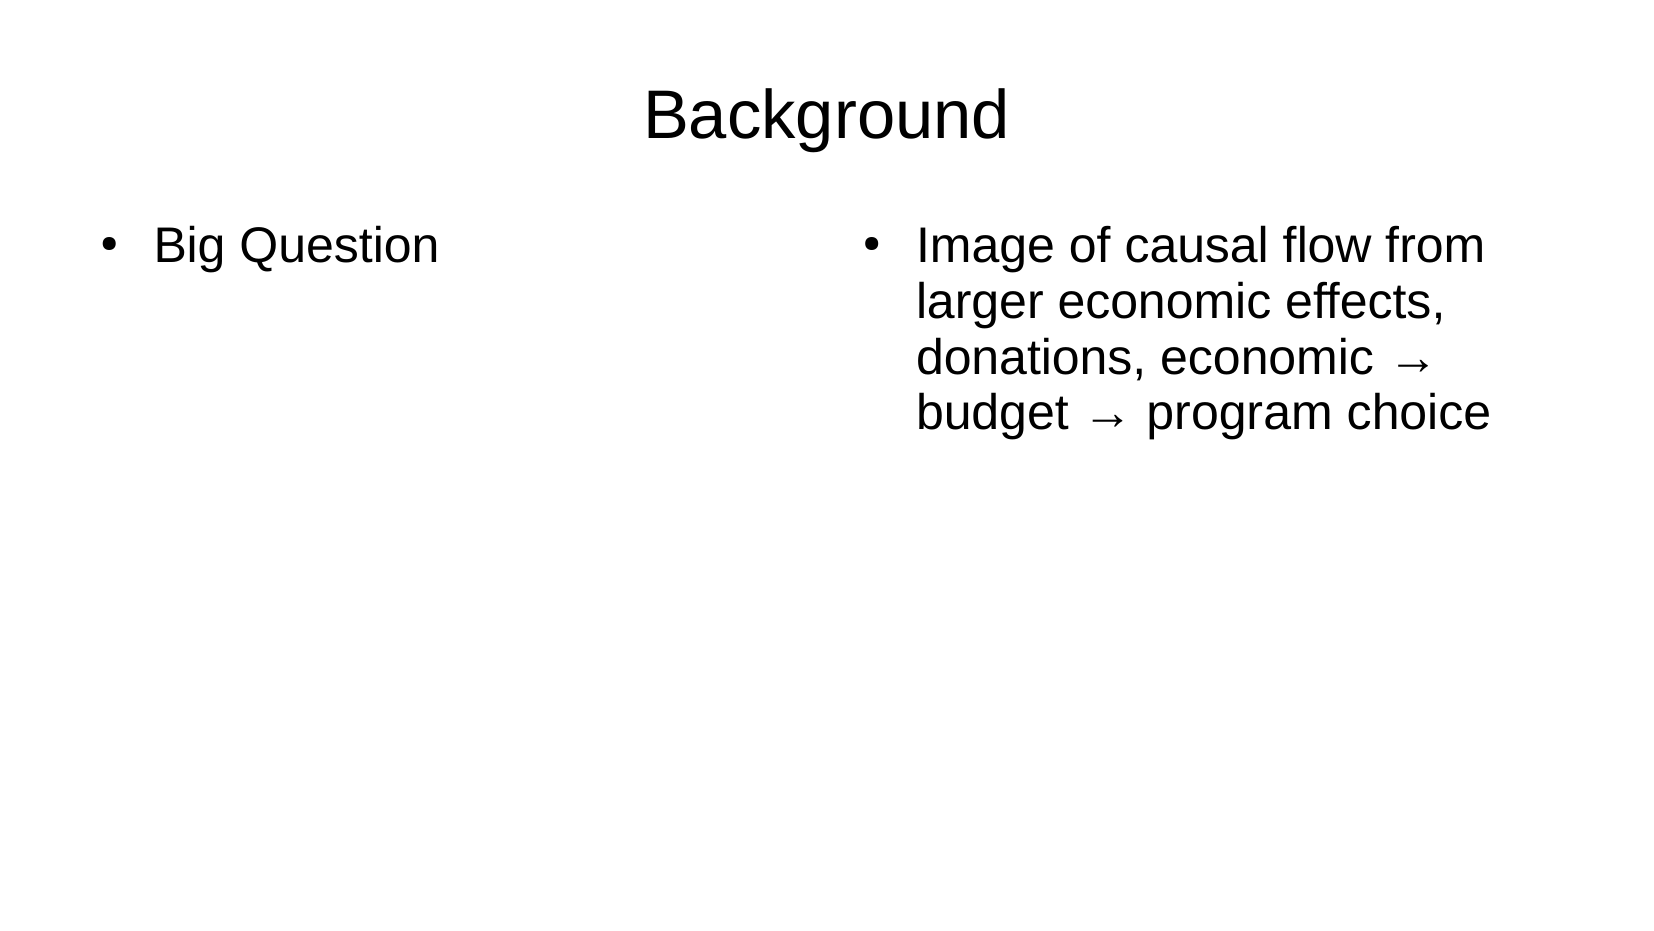

# Background
Big Question
Image of causal flow from larger economic effects, donations, economic → budget → program choice